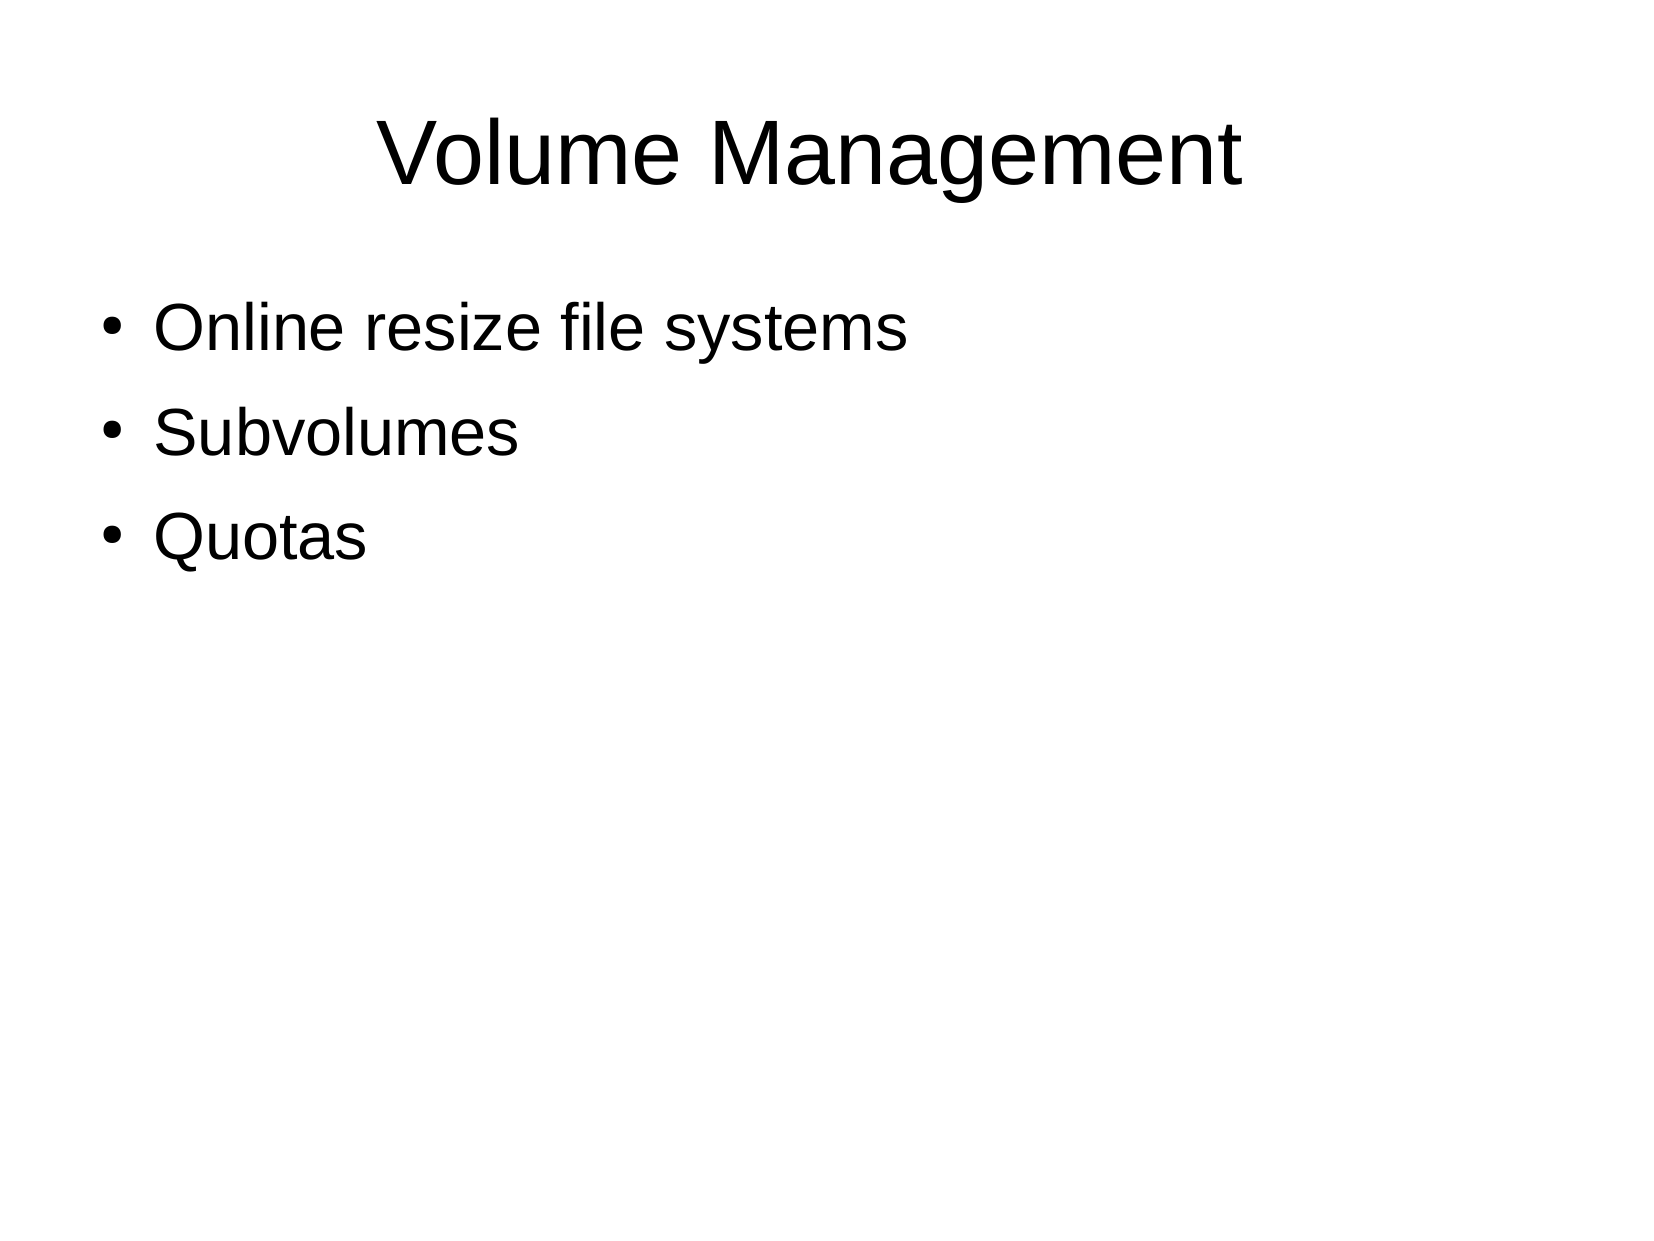

# Volume Management
Online resize file systems
Subvolumes
Quotas